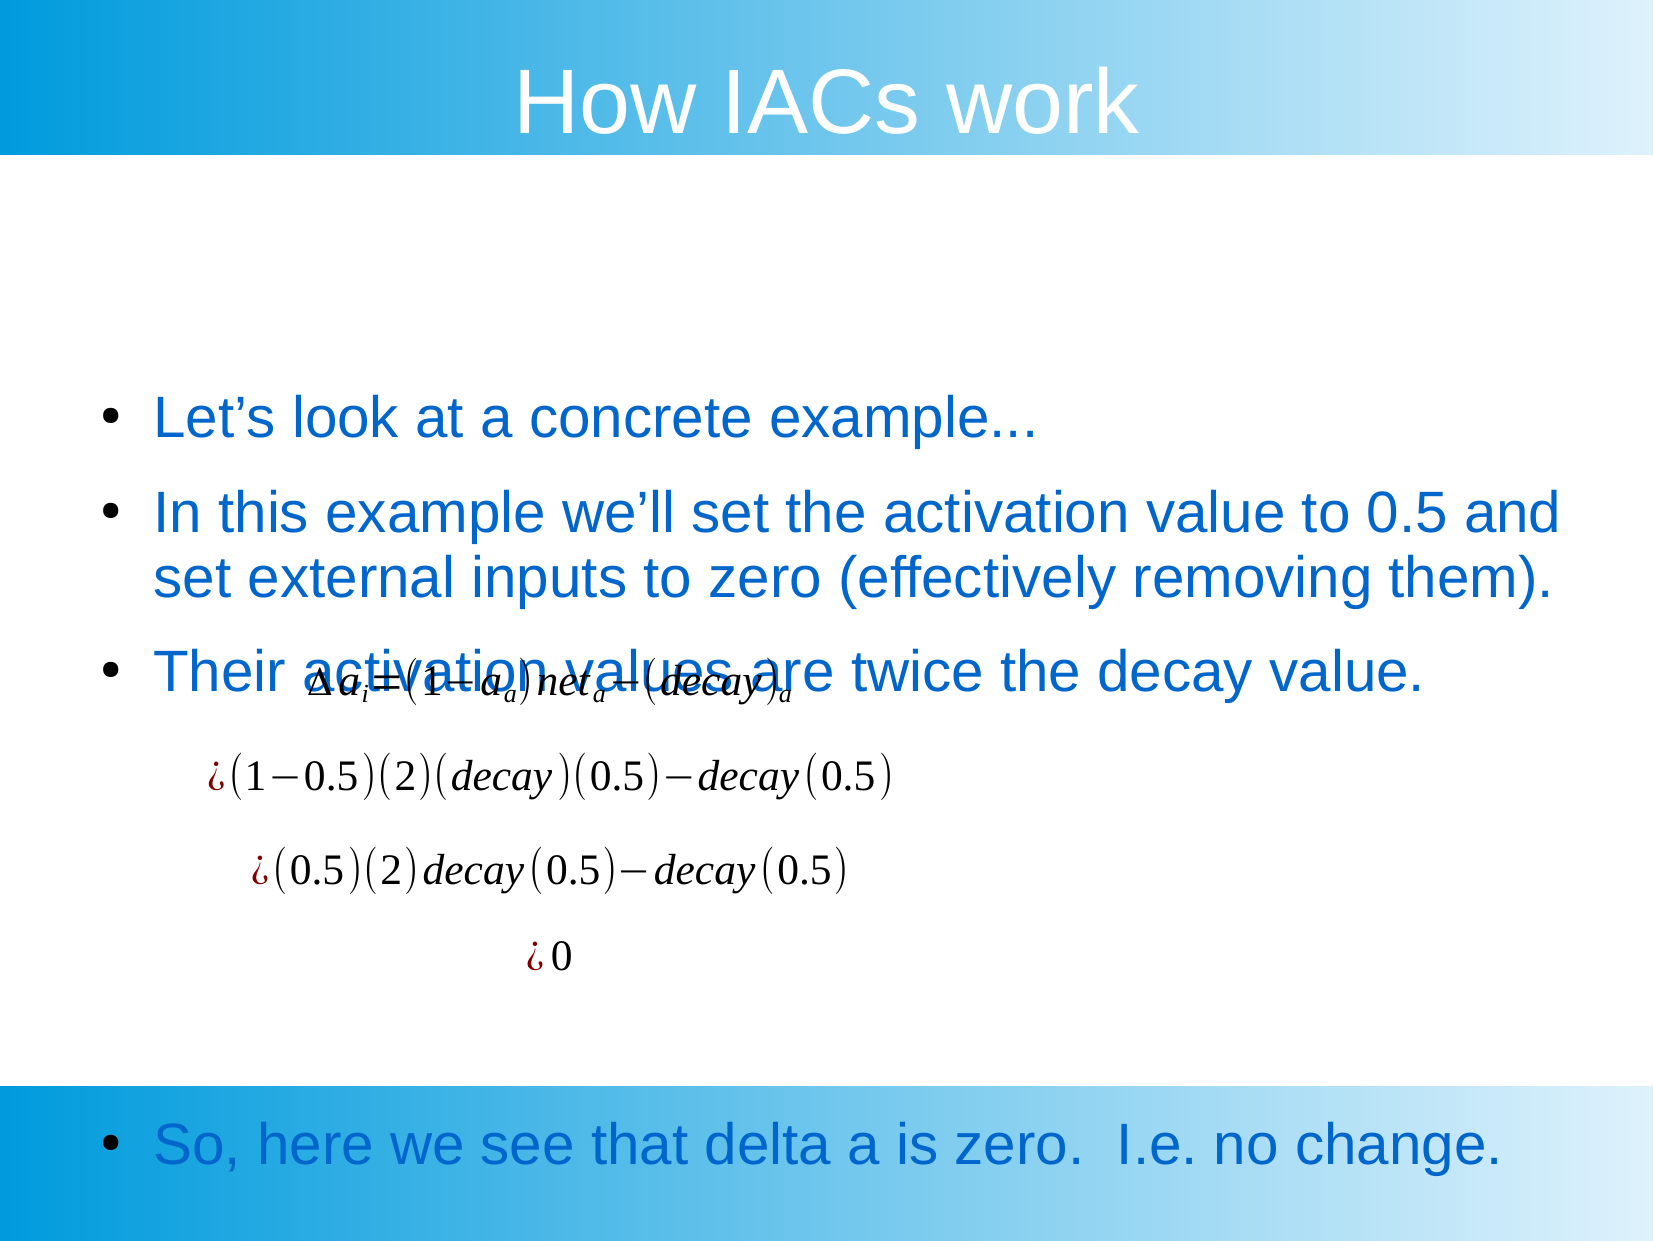

# How IACs work
Let’s look at a concrete example...
In this example we’ll set the activation value to 0.5 and set external inputs to zero (effectively removing them).
Their activation values are twice the decay value.
So, here we see that delta a is zero. I.e. no change.